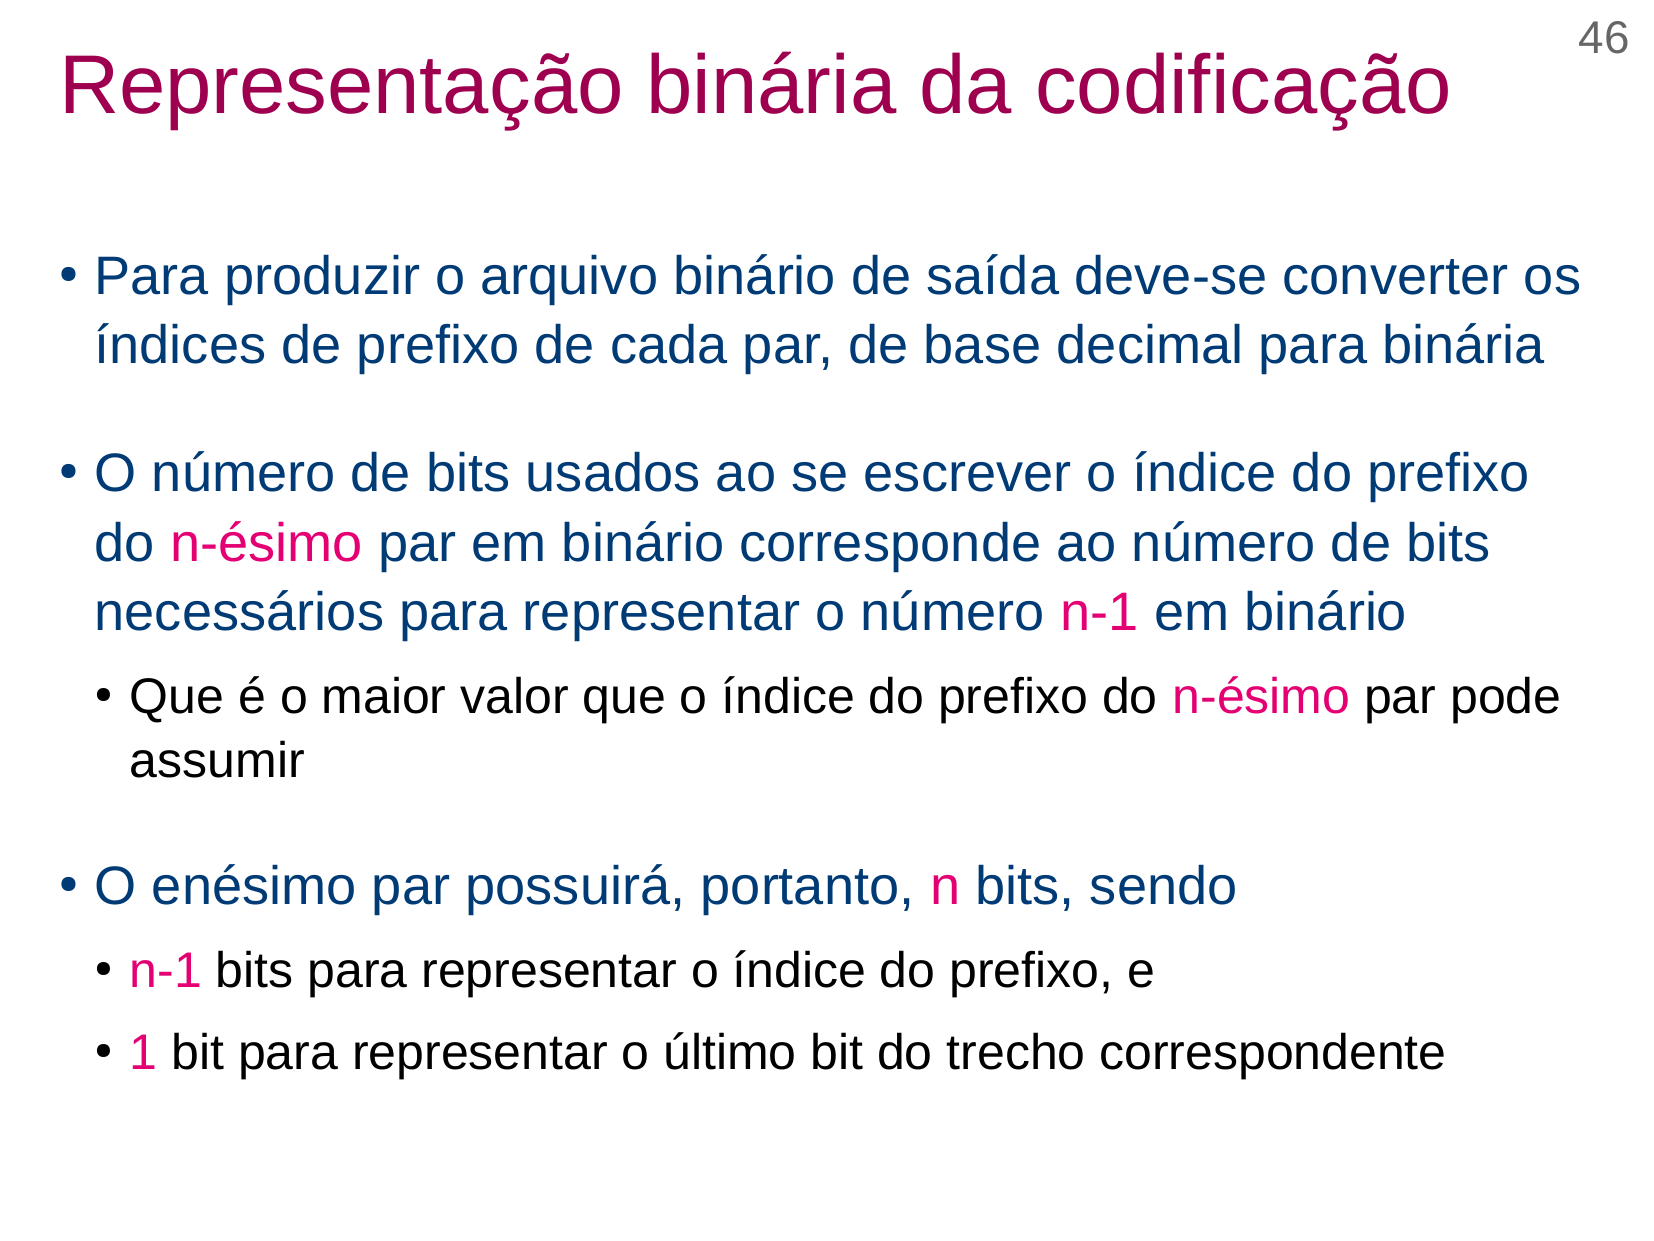

46
# Representação binária da codificação
Para produzir o arquivo binário de saída deve-se converter os índices de prefixo de cada par, de base decimal para binária
O número de bits usados ao se escrever o índice do prefixo do n-ésimo par em binário corresponde ao número de bits necessários para representar o número n-1 em binário
Que é o maior valor que o índice do prefixo do n-ésimo par pode assumir
O enésimo par possuirá, portanto, n bits, sendo
n-1 bits para representar o índice do prefixo, e
1 bit para representar o último bit do trecho correspondente